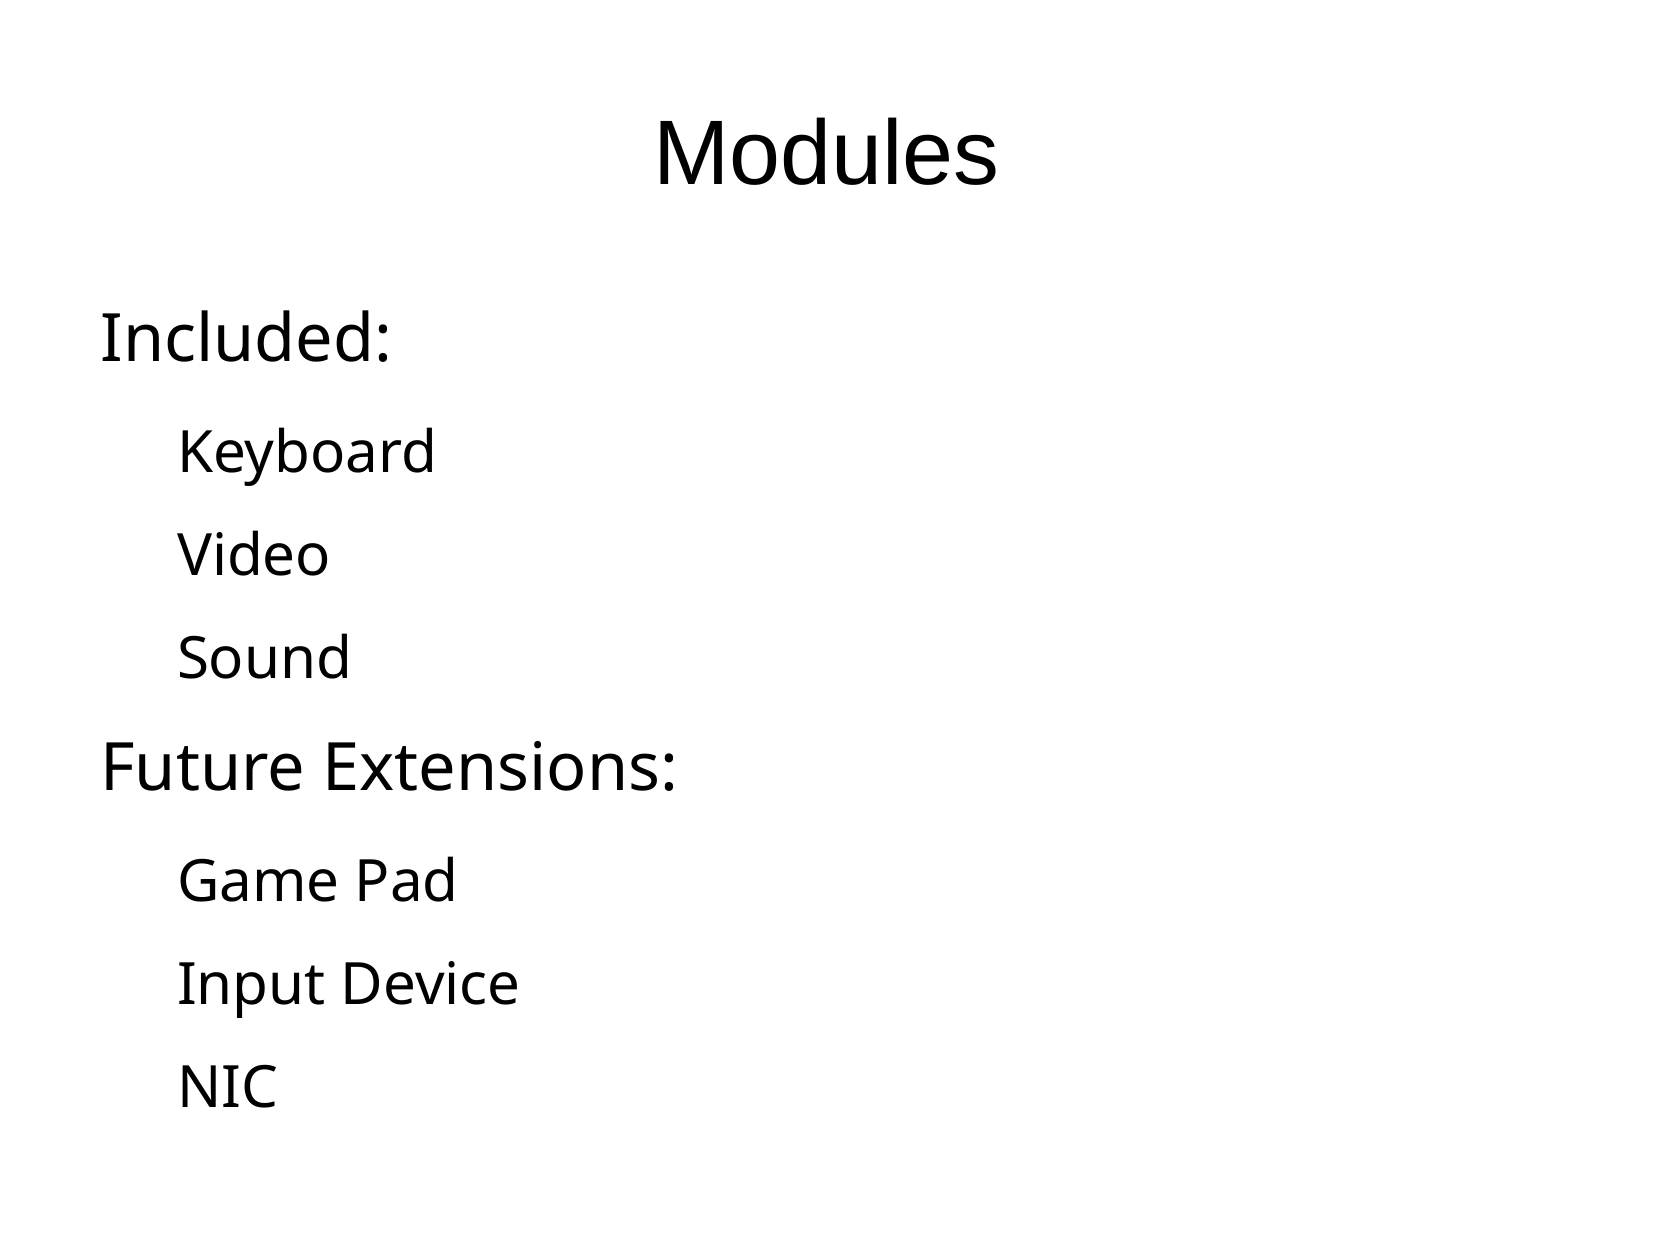

# Modules
Included:
Keyboard
Video
Sound
Future Extensions:
Game Pad
Input Device
NIC